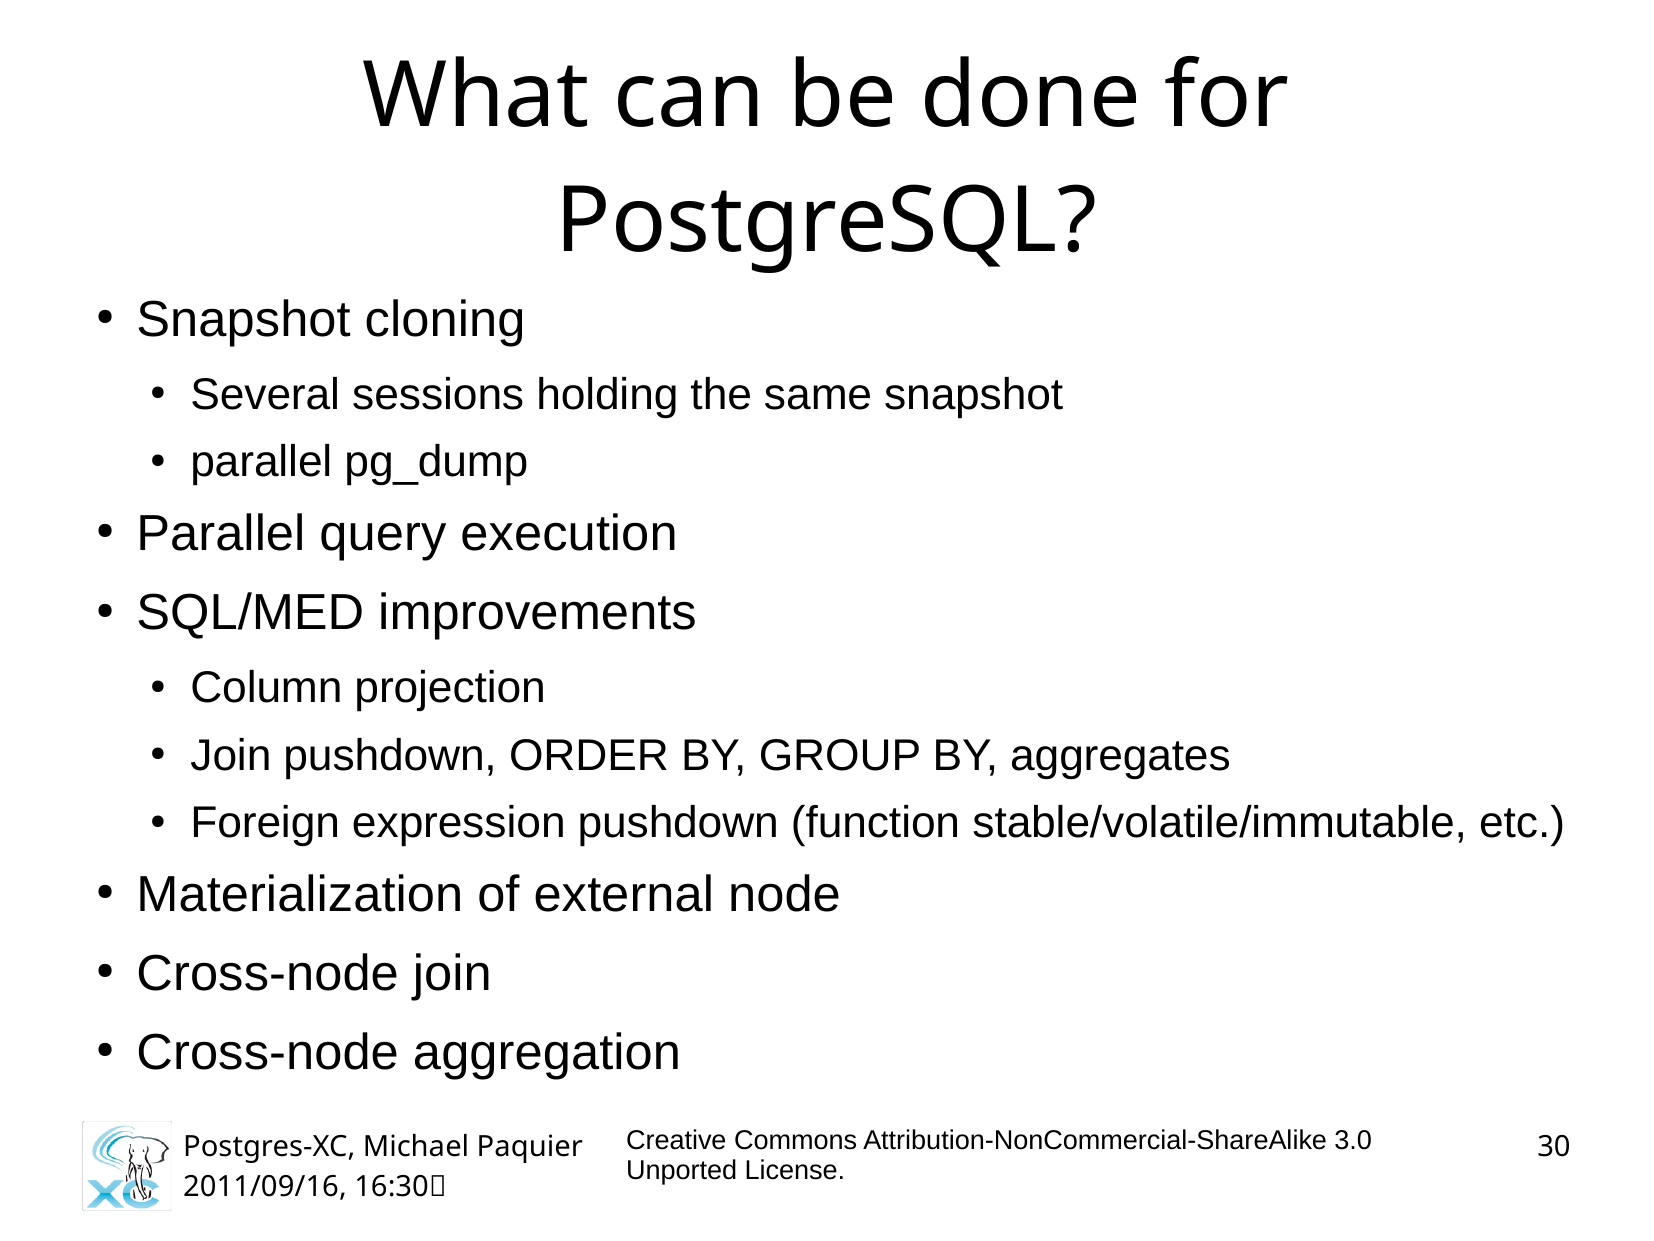

# What can be done for PostgreSQL?
Snapshot cloning
Several sessions holding the same snapshot
parallel pg_dump
Parallel query execution
SQL/MED improvements
Column projection
Join pushdown, ORDER BY, GROUP BY, aggregates
Foreign expression pushdown (function stable/volatile/immutable, etc.)
Materialization of external node
Cross-node join
Cross-node aggregation
30